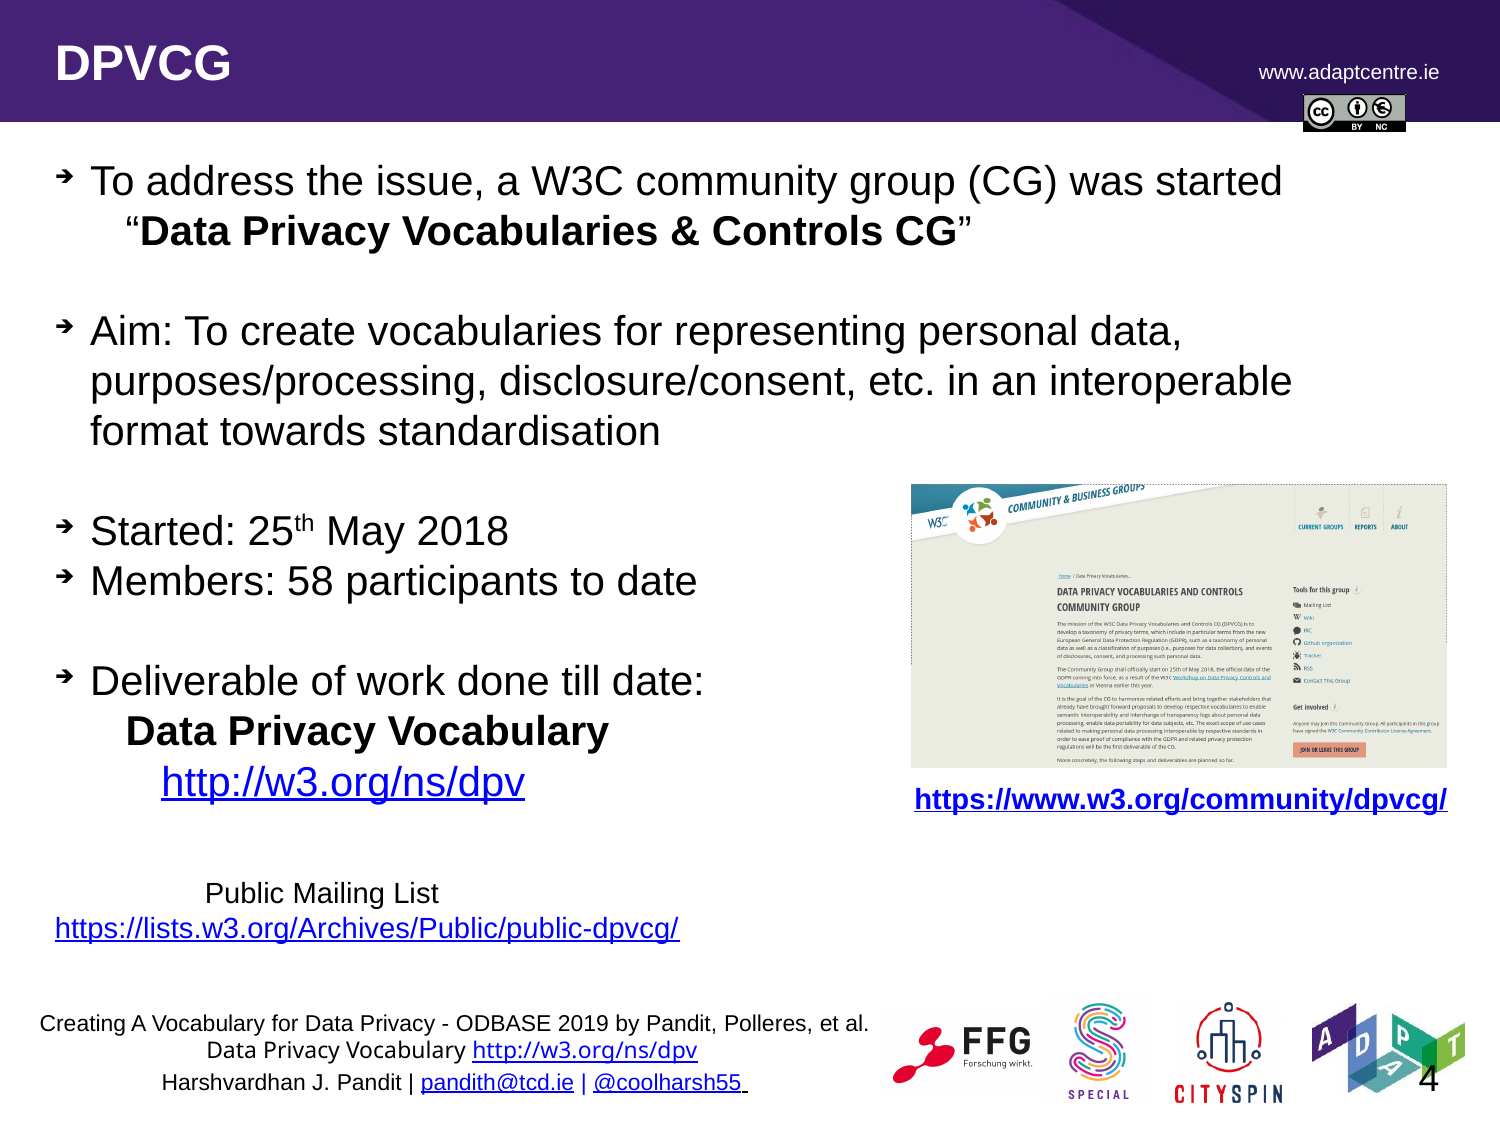

DPVCG
To address the issue, a W3C community group (CG) was started
“Data Privacy Vocabularies & Controls CG”
Aim: To create vocabularies for representing personal data, purposes/processing, disclosure/consent, etc. in an interoperable format towards standardisation
Started: 25th May 2018
Members: 58 participants to date
Deliverable of work done till date:
Data Privacy Vocabulary
http://w3.org/ns/dpv
		Public Mailing List
https://lists.w3.org/Archives/Public/public-dpvcg/
https://www.w3.org/community/dpvcg/